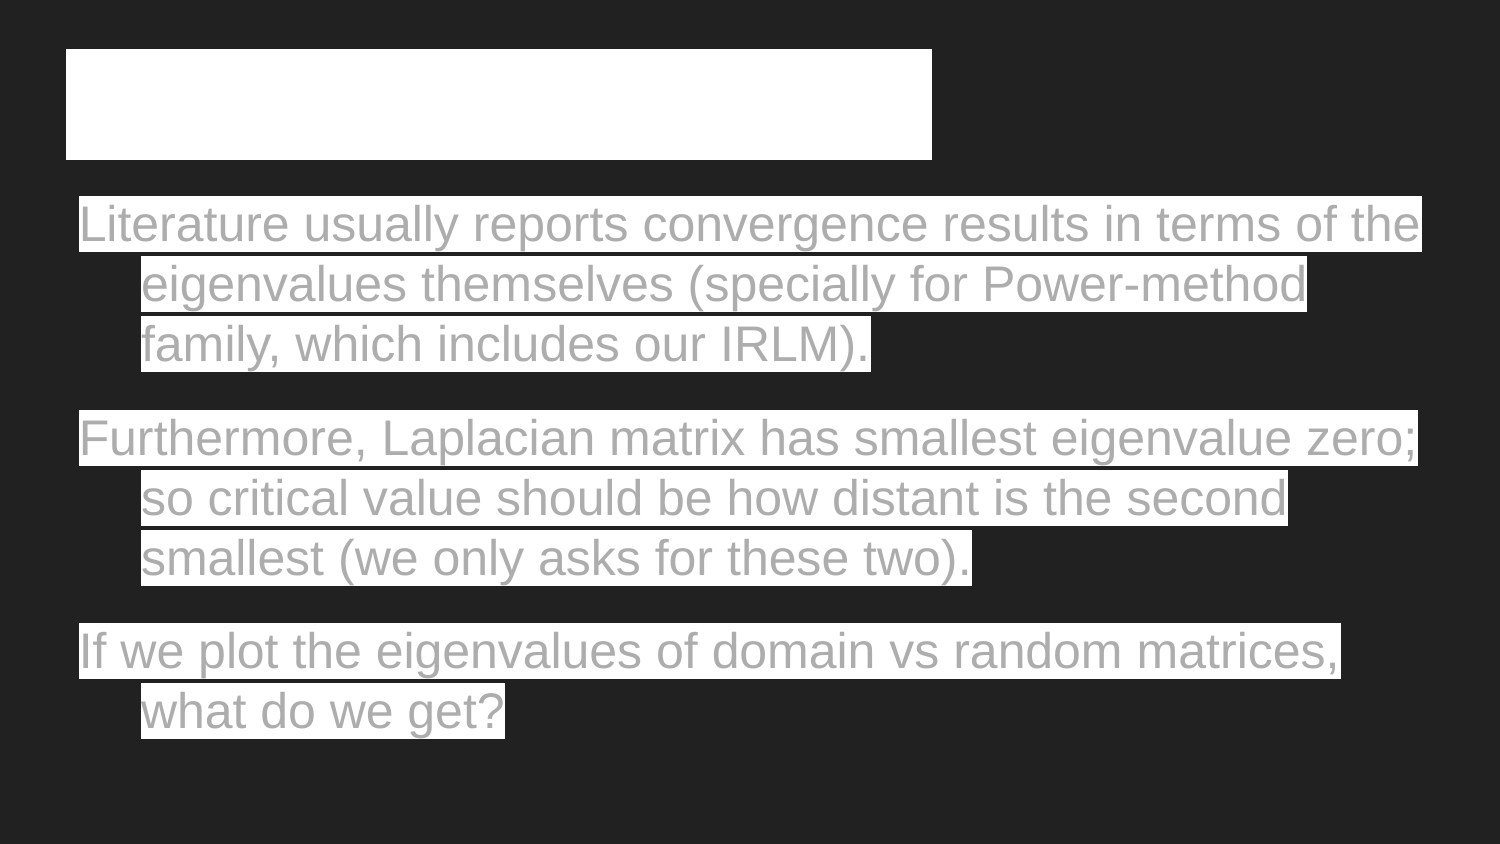

# Idea2: eigenvalues
Literature usually reports convergence results in terms of the eigenvalues themselves (specially for Power-method family, which includes our IRLM).
Furthermore, Laplacian matrix has smallest eigenvalue zero; so critical value should be how distant is the second smallest (we only asks for these two).
If we plot the eigenvalues of domain vs random matrices, what do we get?